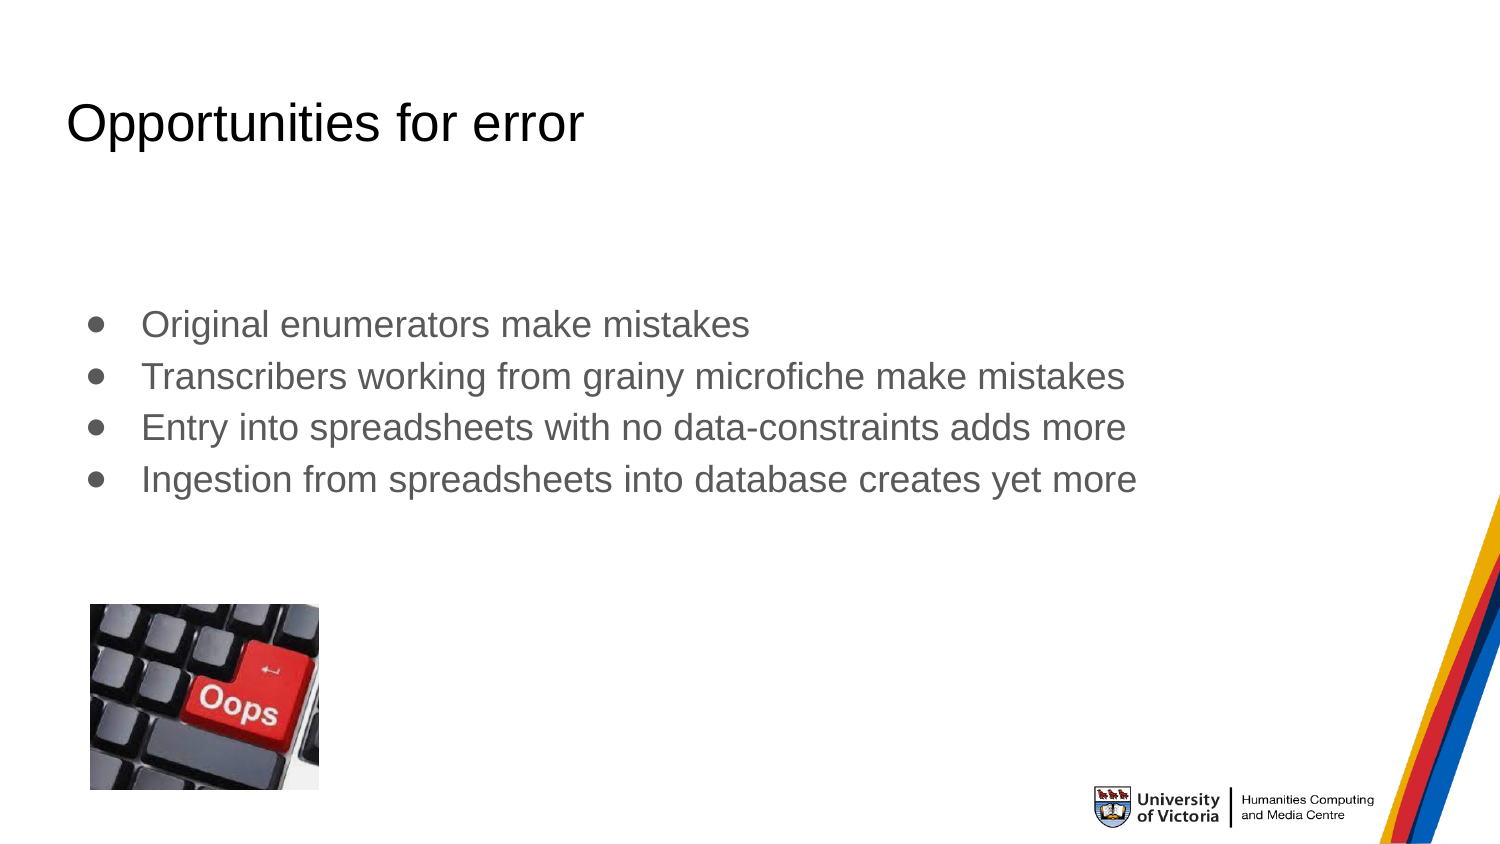

# Opportunities for error
Original enumerators make mistakes
Transcribers working from grainy microfiche make mistakes
Entry into spreadsheets with no data-constraints adds more
Ingestion from spreadsheets into database creates yet more